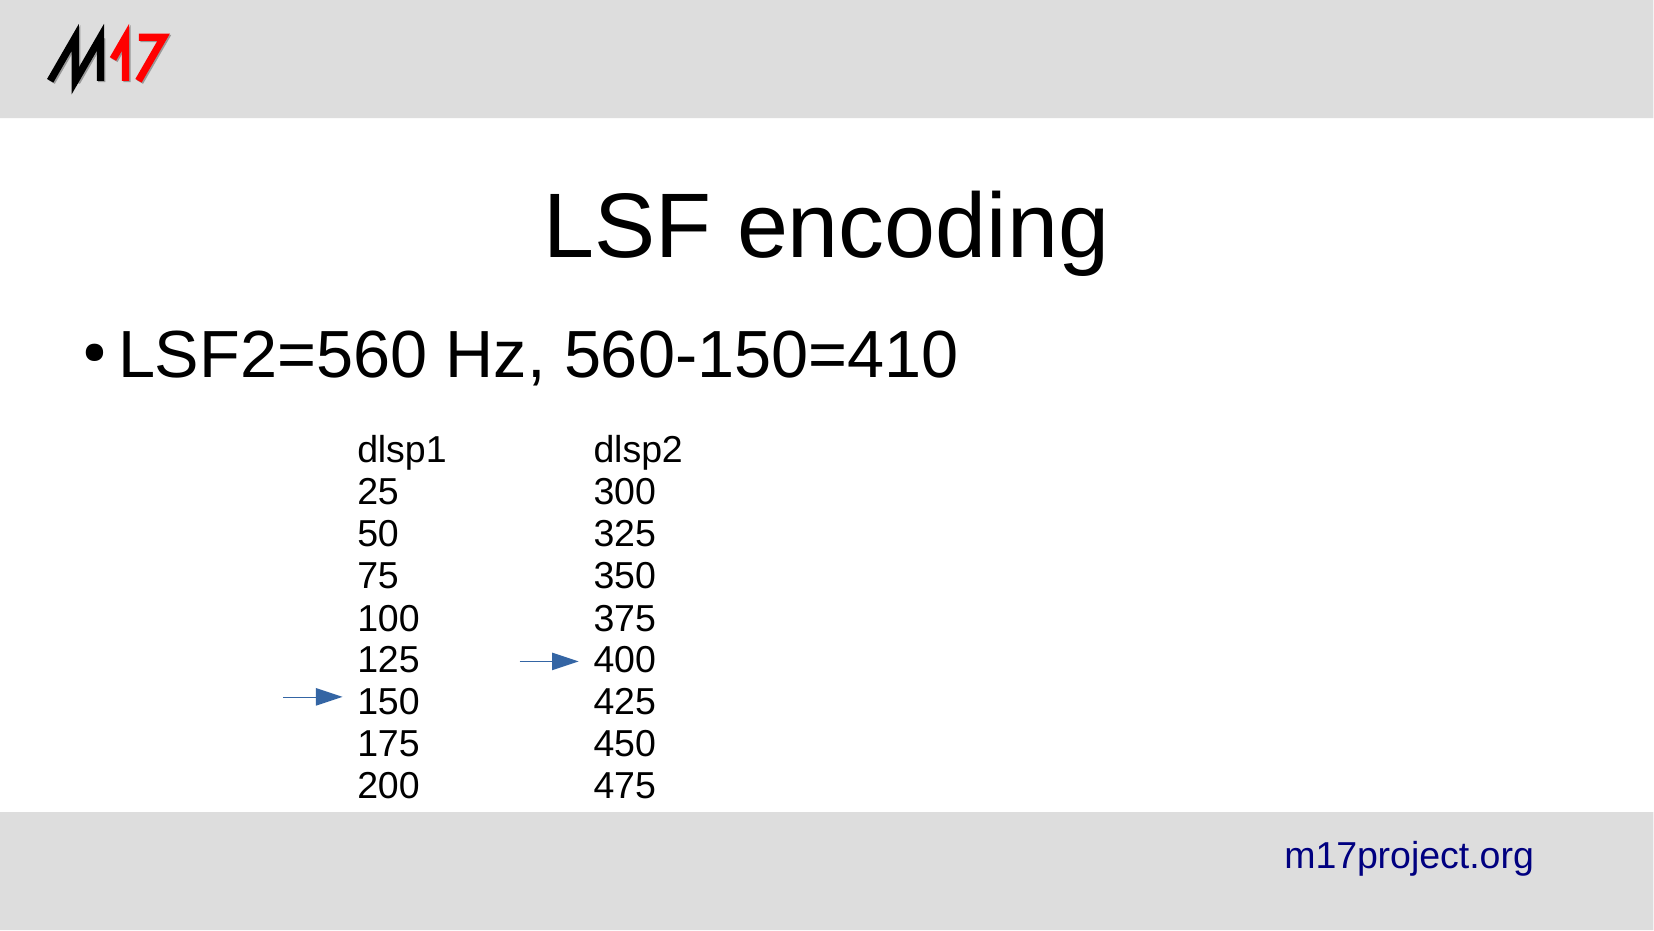

# LSF encoding
LSF2=560 Hz, 560-150=410
dlsp1
25
50
75
100
125
150
175
200
dlsp2
300
325
350
375
400
425
450
475
m17project.org